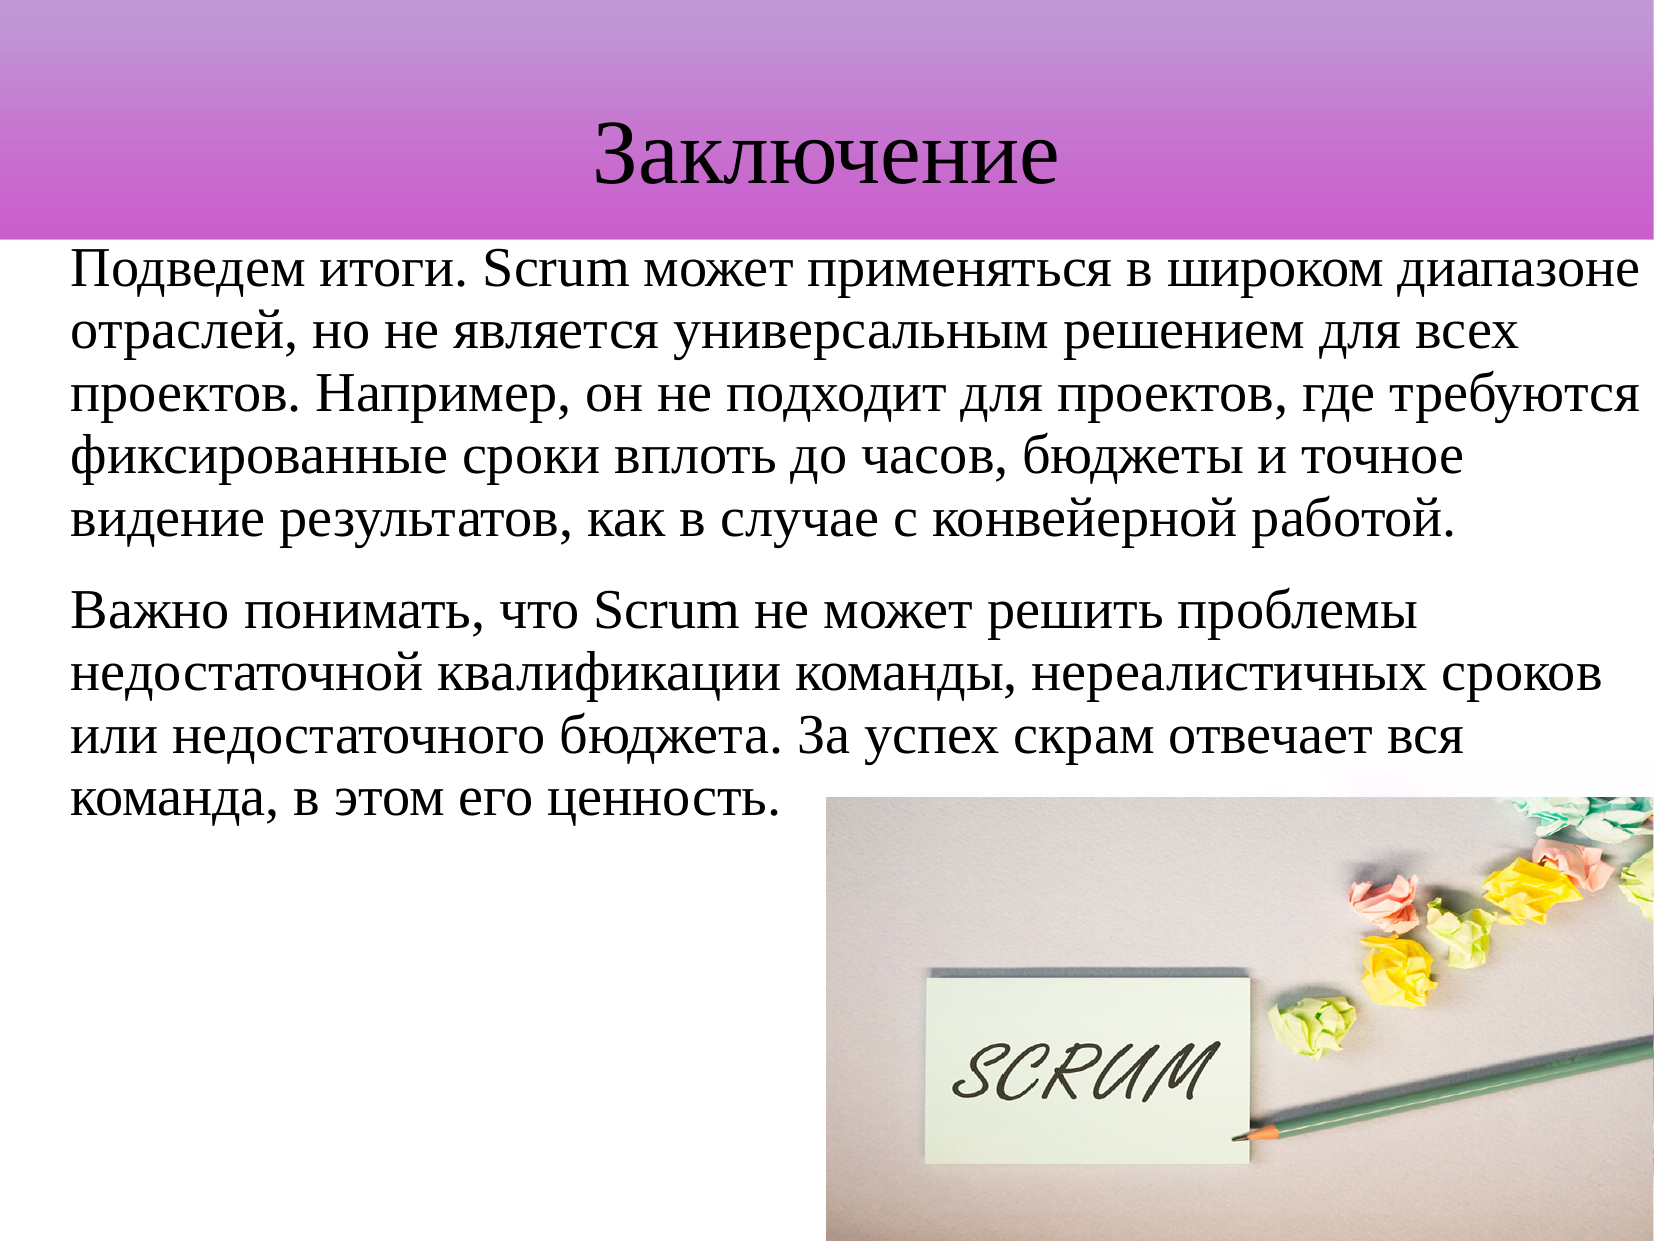

# Заключение
Подведем итоги. Scrum может применяться в широком диапазоне отраслей, но не является универсальным решением для всех проектов. Например, он не подходит для проектов, где требуются фиксированные сроки вплоть до часов, бюджеты и точное видение результатов, как в случае с конвейерной работой.
Важно понимать, что Scrum не может решить проблемы недостаточной квалификации команды, нереалистичных сроков или недостаточного бюджета. За успех скрам отвечает вся команда, в этом его ценность.